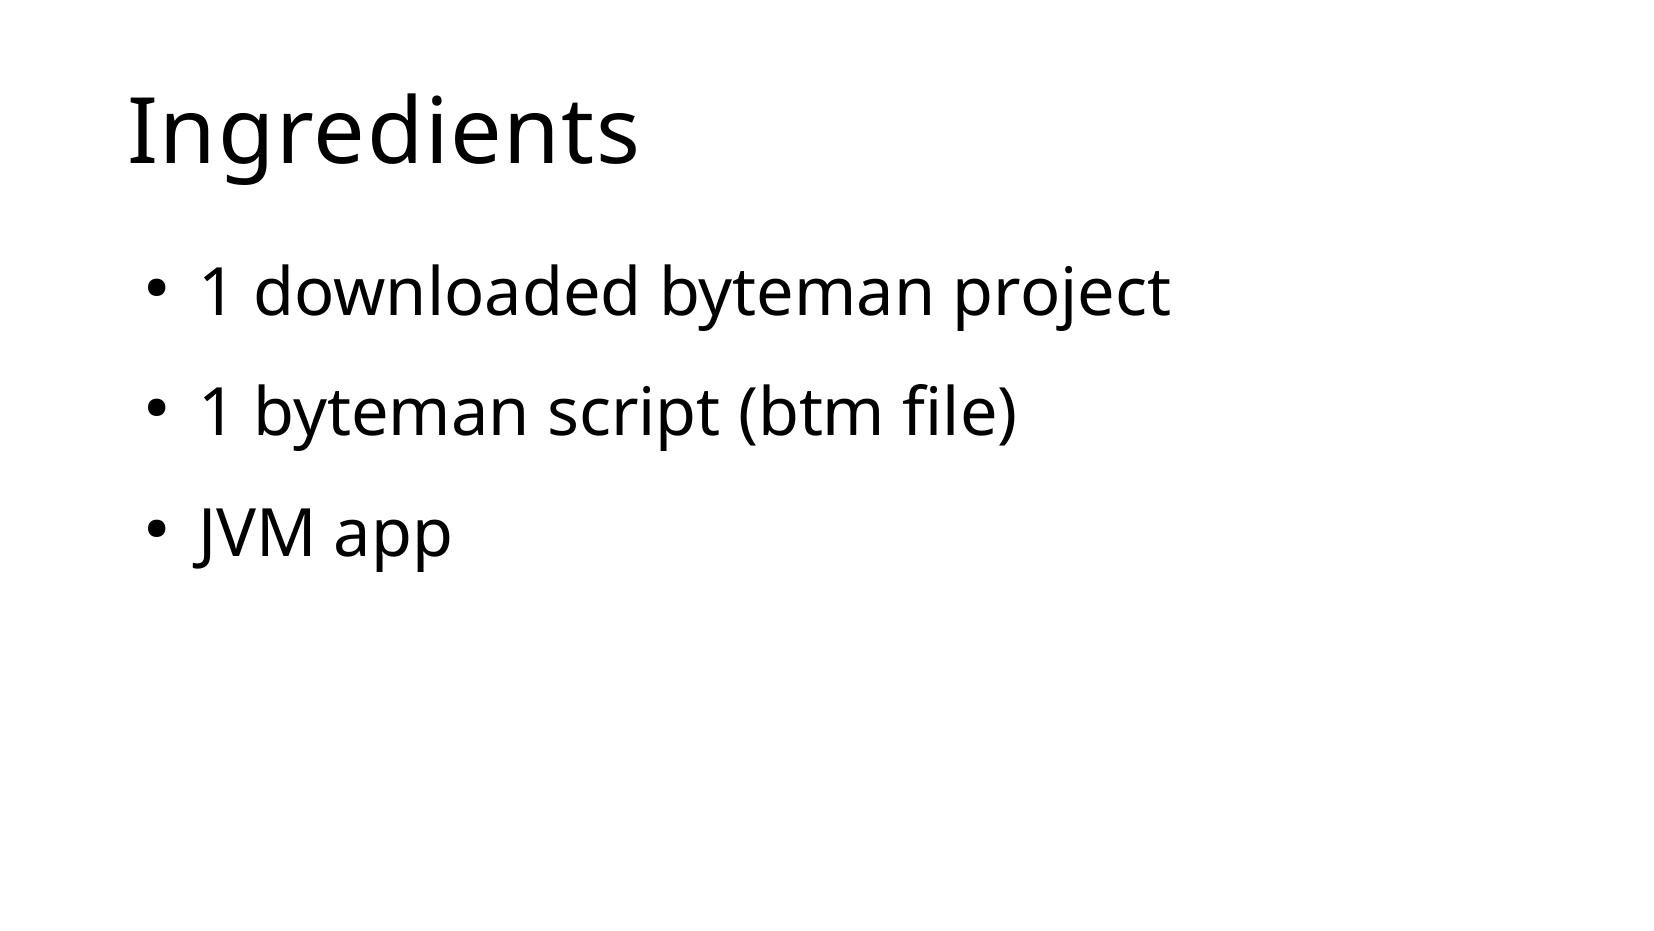

# Ingredients
1 downloaded byteman project
1 byteman script (btm file)
JVM app